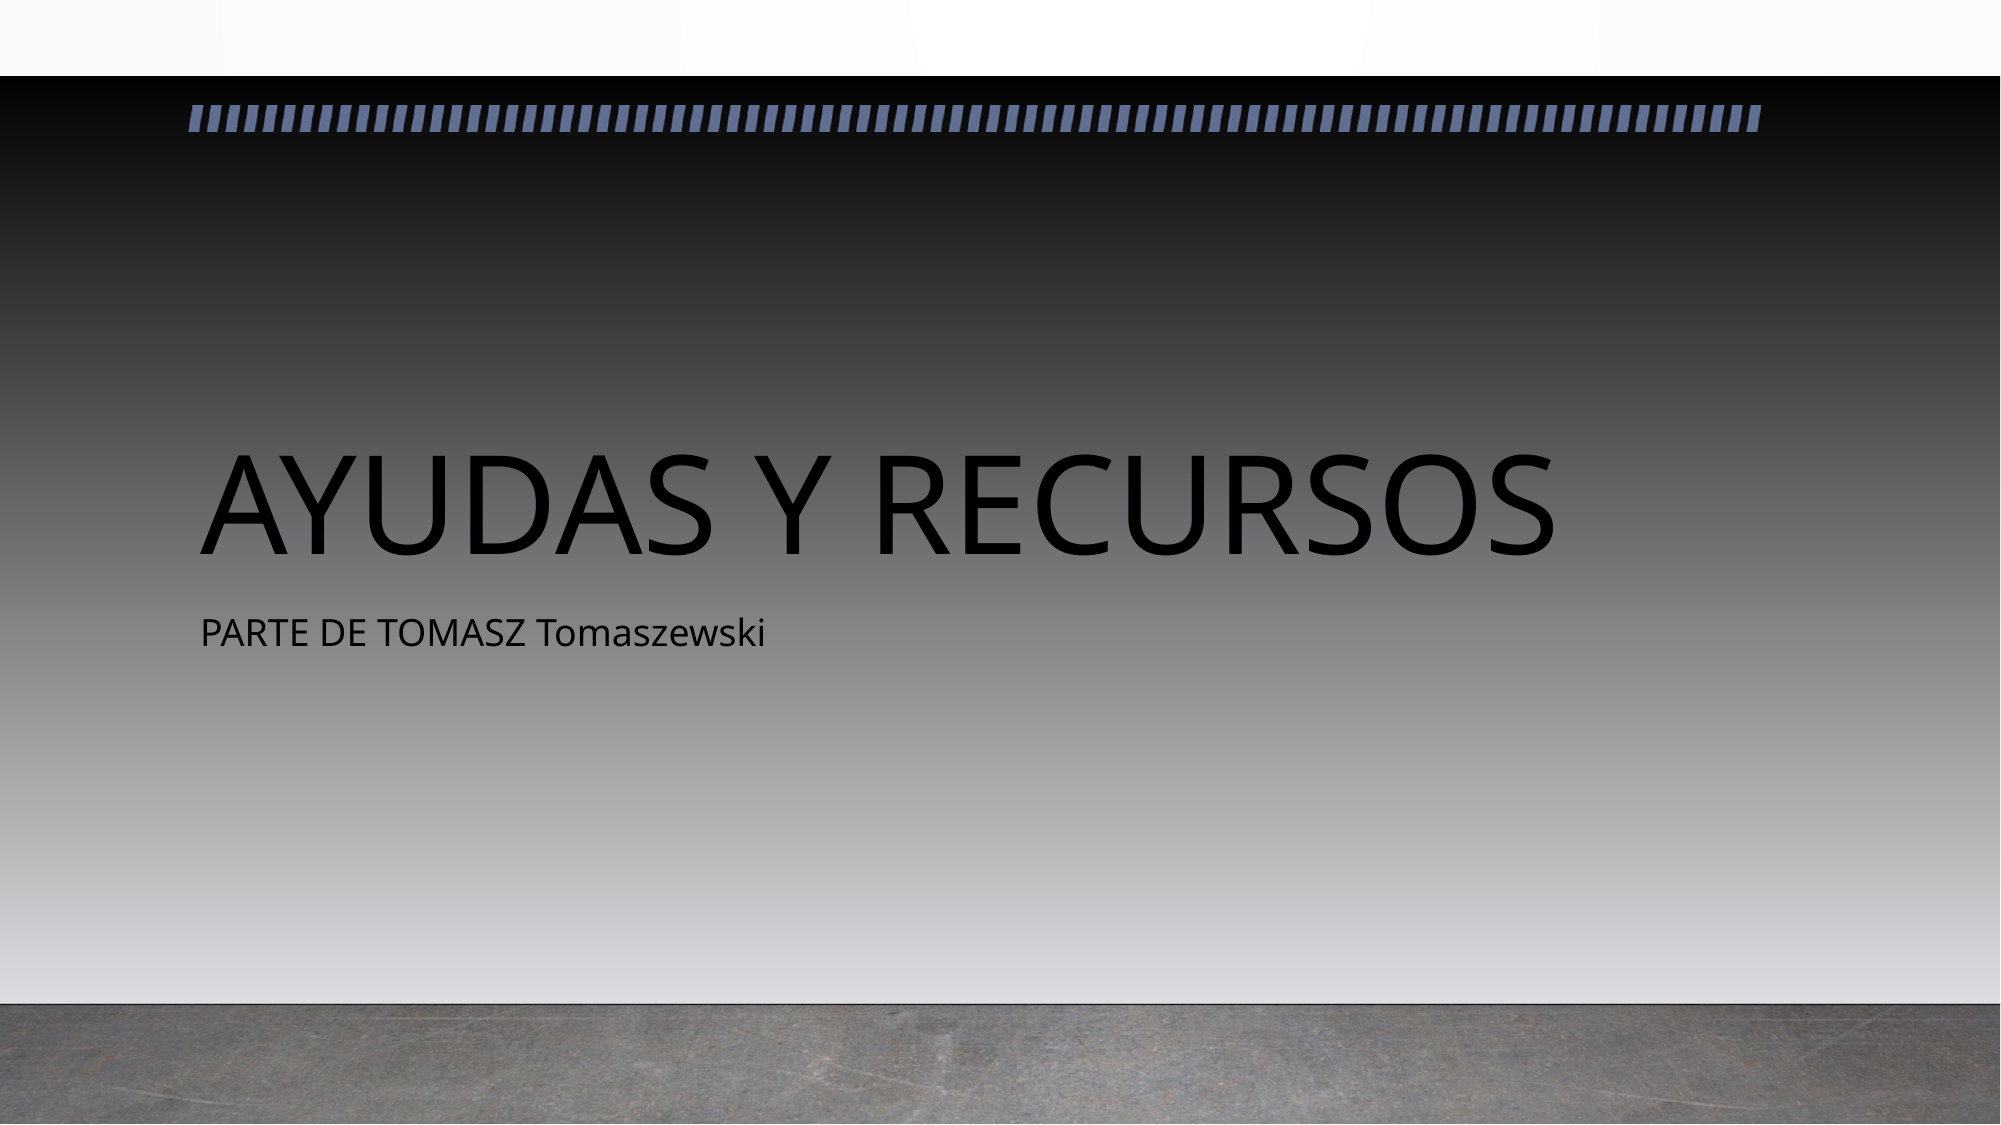

# AYUDAS Y RECURSOS
PARTE DE TOMASZ Tomaszewski